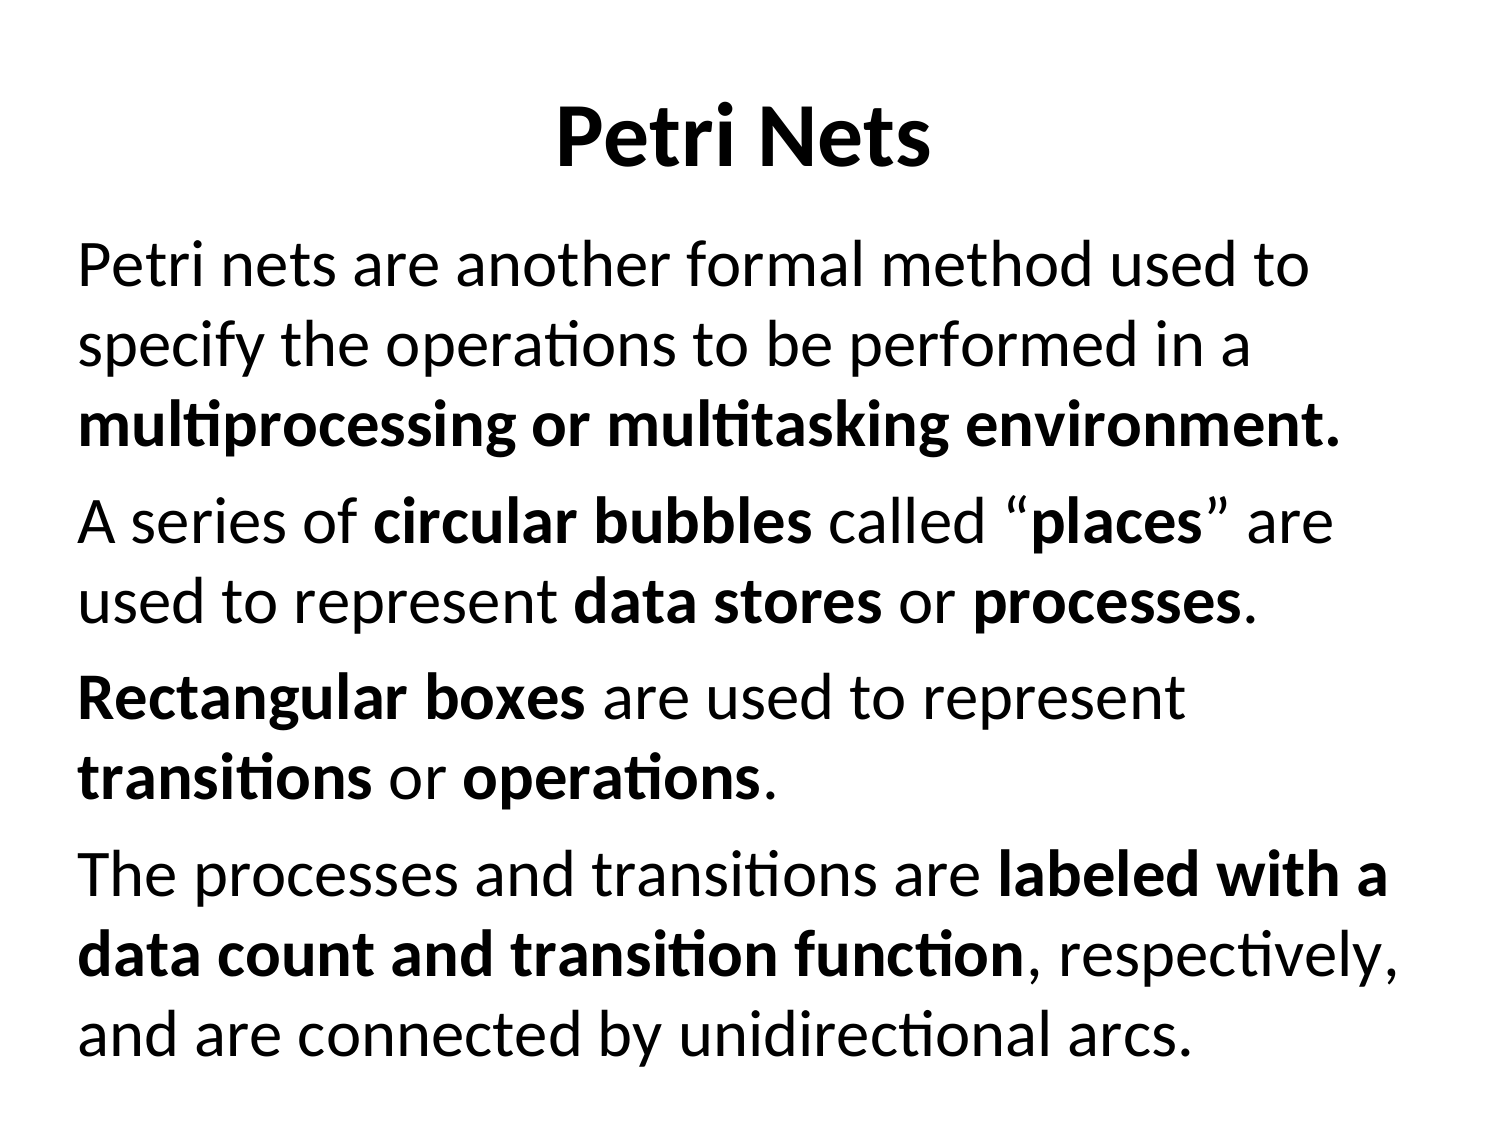

# Petri Nets
Petri nets are another formal method used to specify the operations to be performed in a multiprocessing or multitasking environment.
A series of circular bubbles called “places” are used to represent data stores or processes.
Rectangular boxes are used to represent transitions or operations.
The processes and transitions are labeled with a data count and transition function, respectively, and are connected by unidirectional arcs.